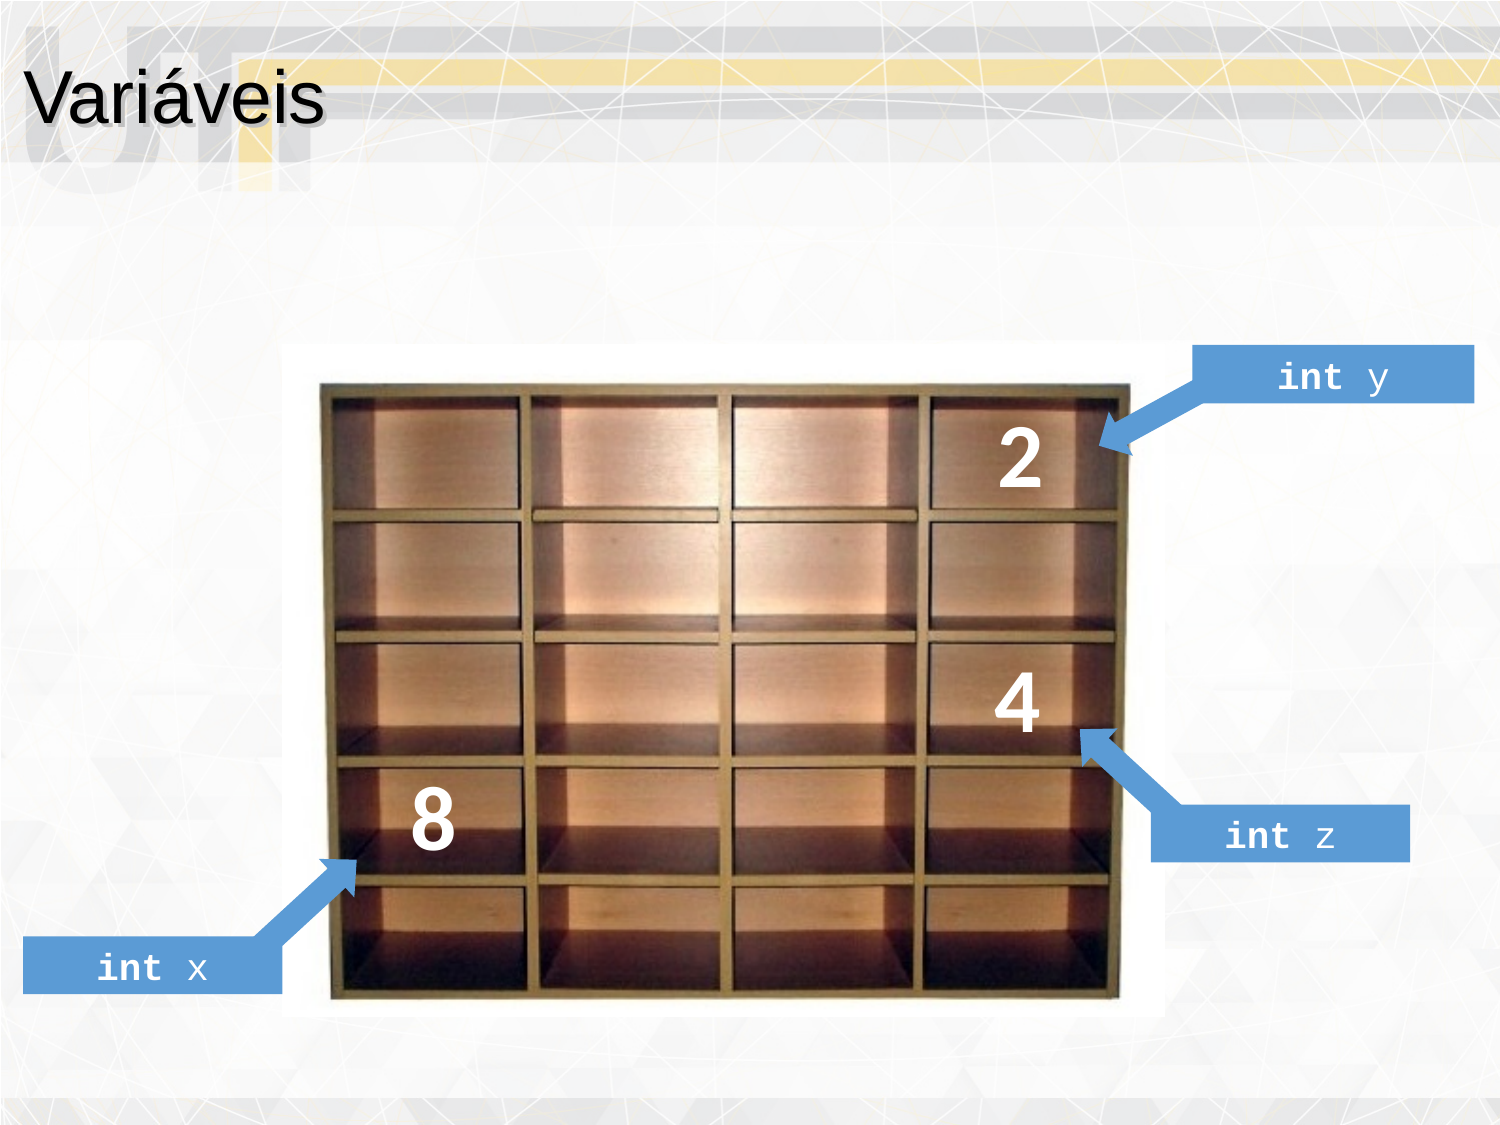

# Variáveis
int y
2
4
8
int z
int x